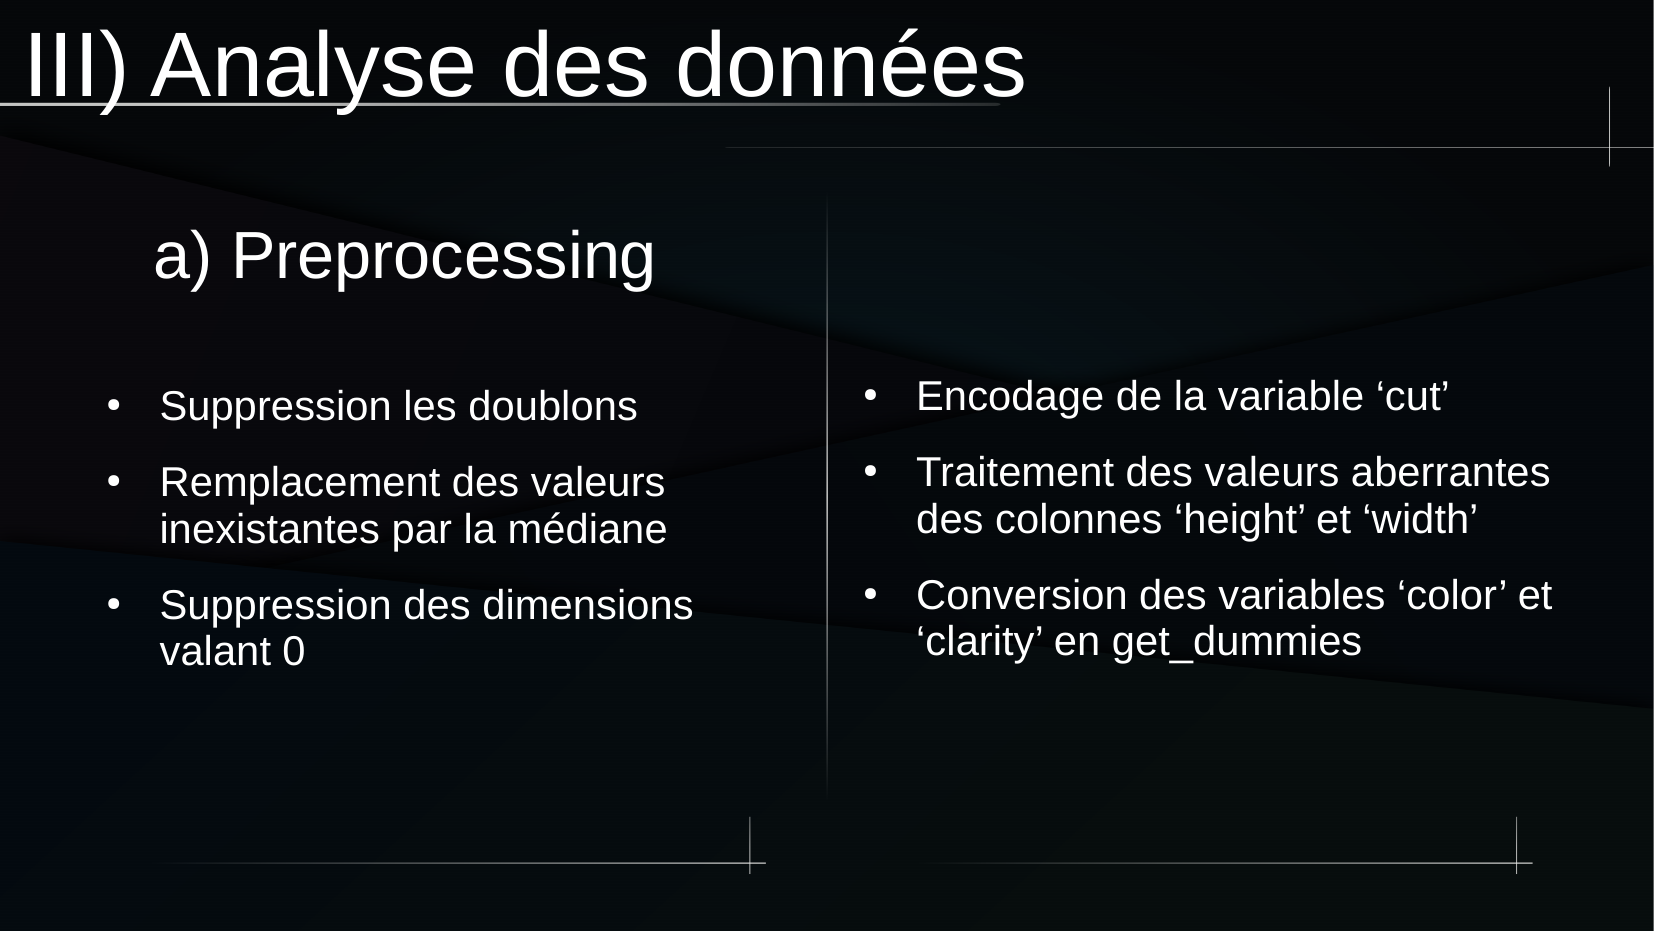

# III) Analyse des données
a) Preprocessing
Encodage de la variable ‘cut’
Traitement des valeurs aberrantes des colonnes ‘height’ et ‘width’
Conversion des variables ‘color’ et ‘clarity’ en get_dummies
Suppression les doublons
Remplacement des valeurs inexistantes par la médiane
Suppression des dimensions valant 0